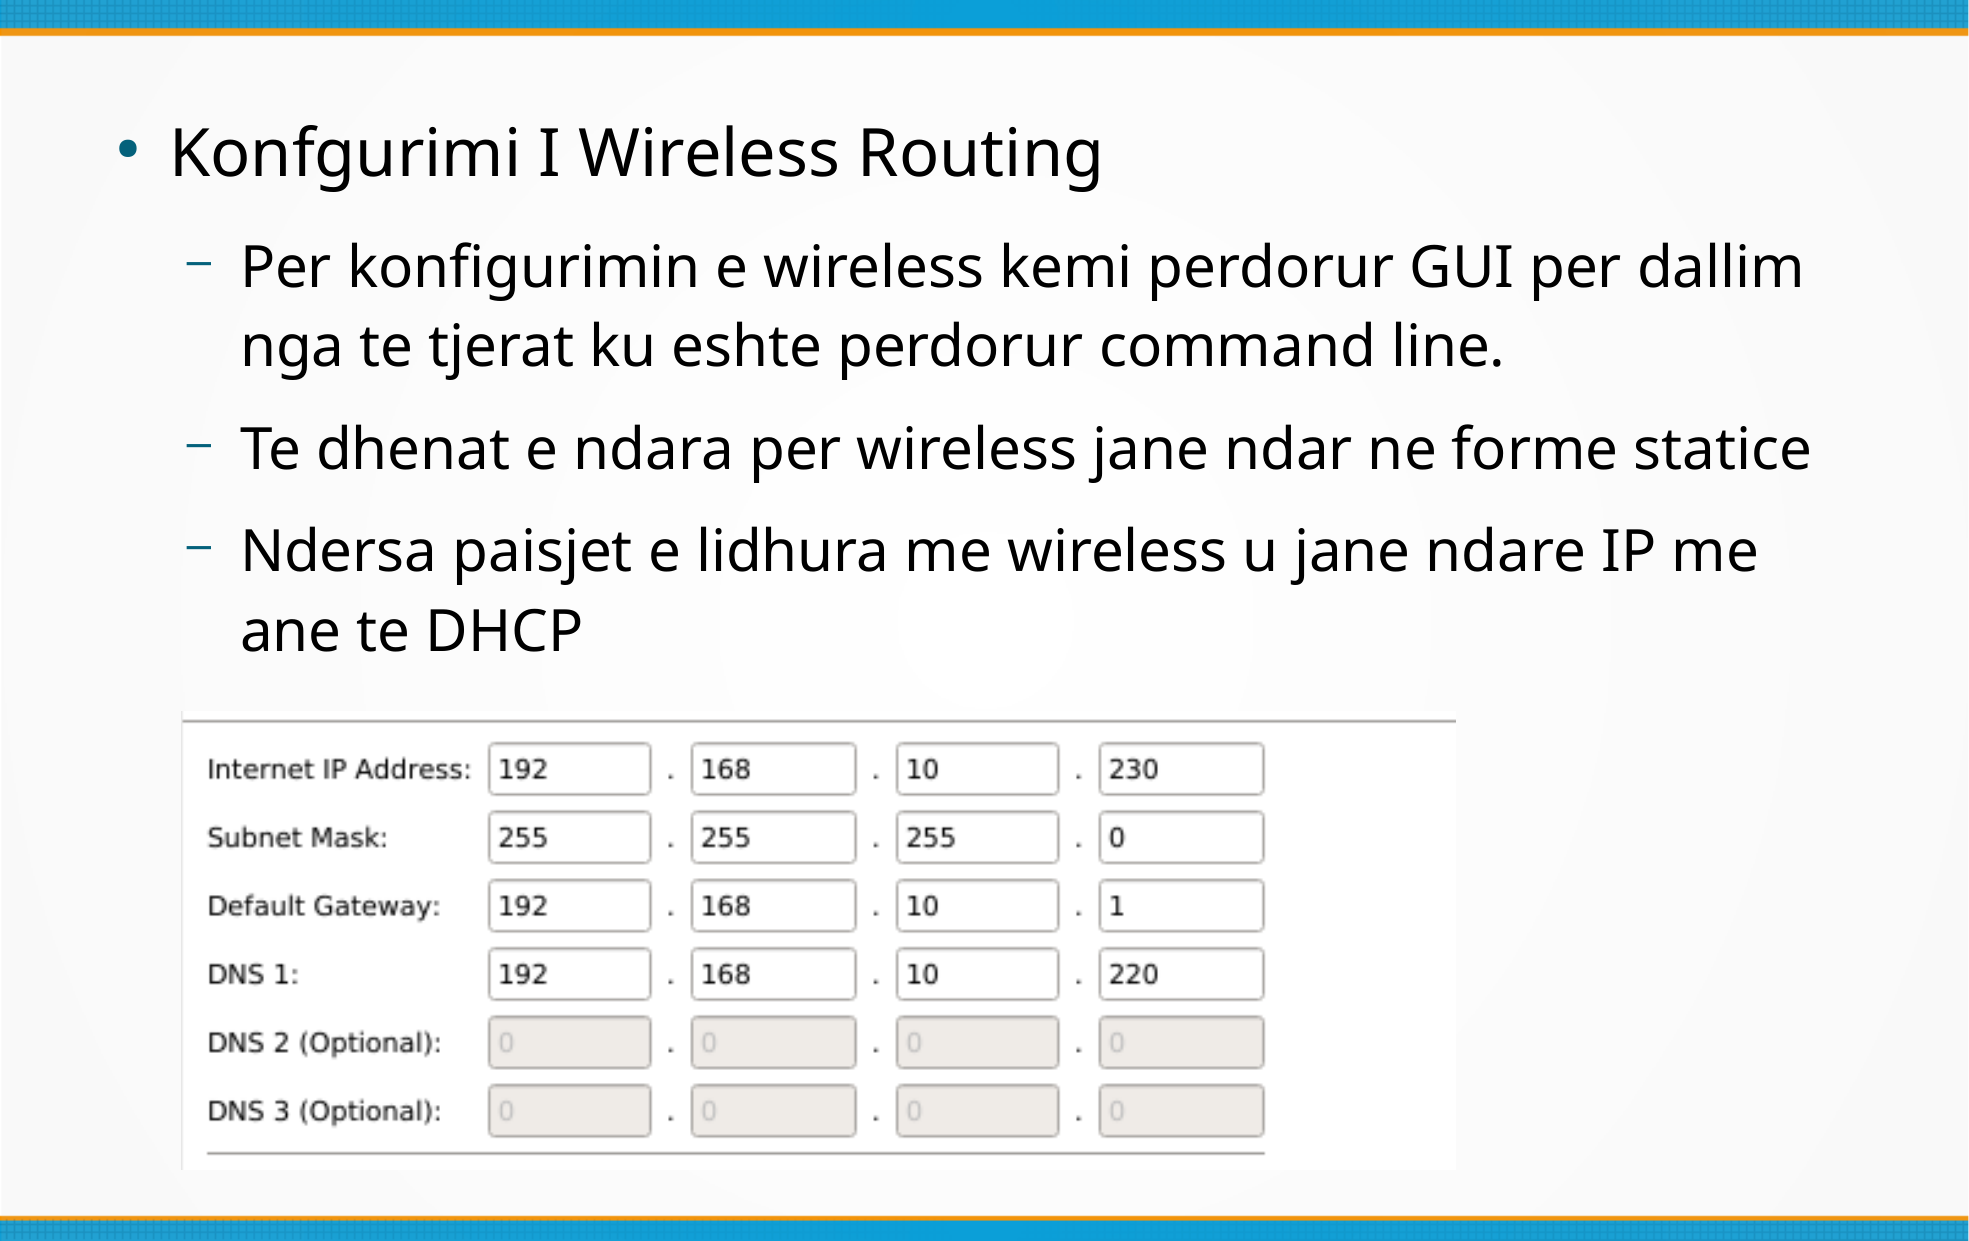

# Konfgurimi I Wireless Routing
Per konfigurimin e wireless kemi perdorur GUI per dallim nga te tjerat ku eshte perdorur command line.
Te dhenat e ndara per wireless jane ndar ne forme statice
Ndersa paisjet e lidhura me wireless u jane ndare IP me ane te DHCP